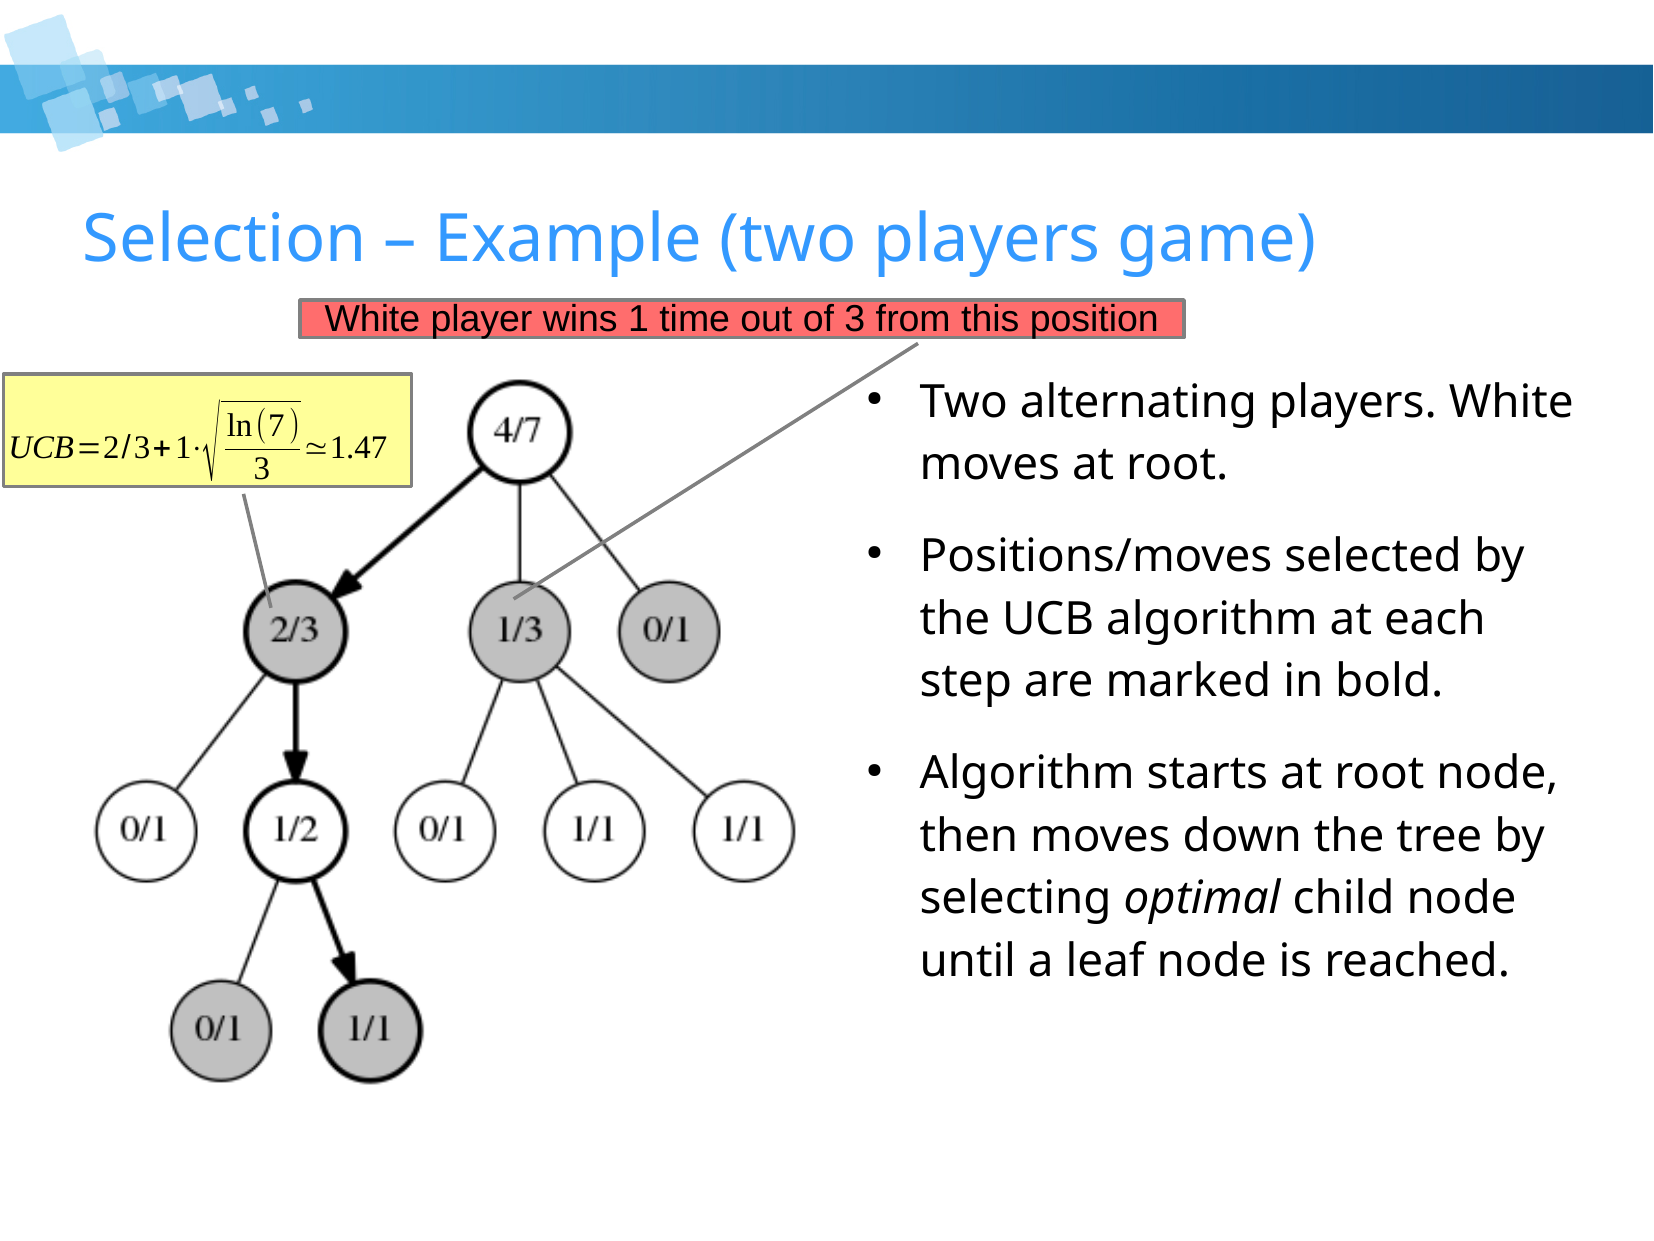

# Selection – Example (two players game)
White player wins 1 time out of 3 from this position
Two alternating players. White moves at root.
Positions/moves selected by the UCB algorithm at each step are marked in bold.
Algorithm starts at root node, then moves down the tree by selecting optimal child node until a leaf node is reached.